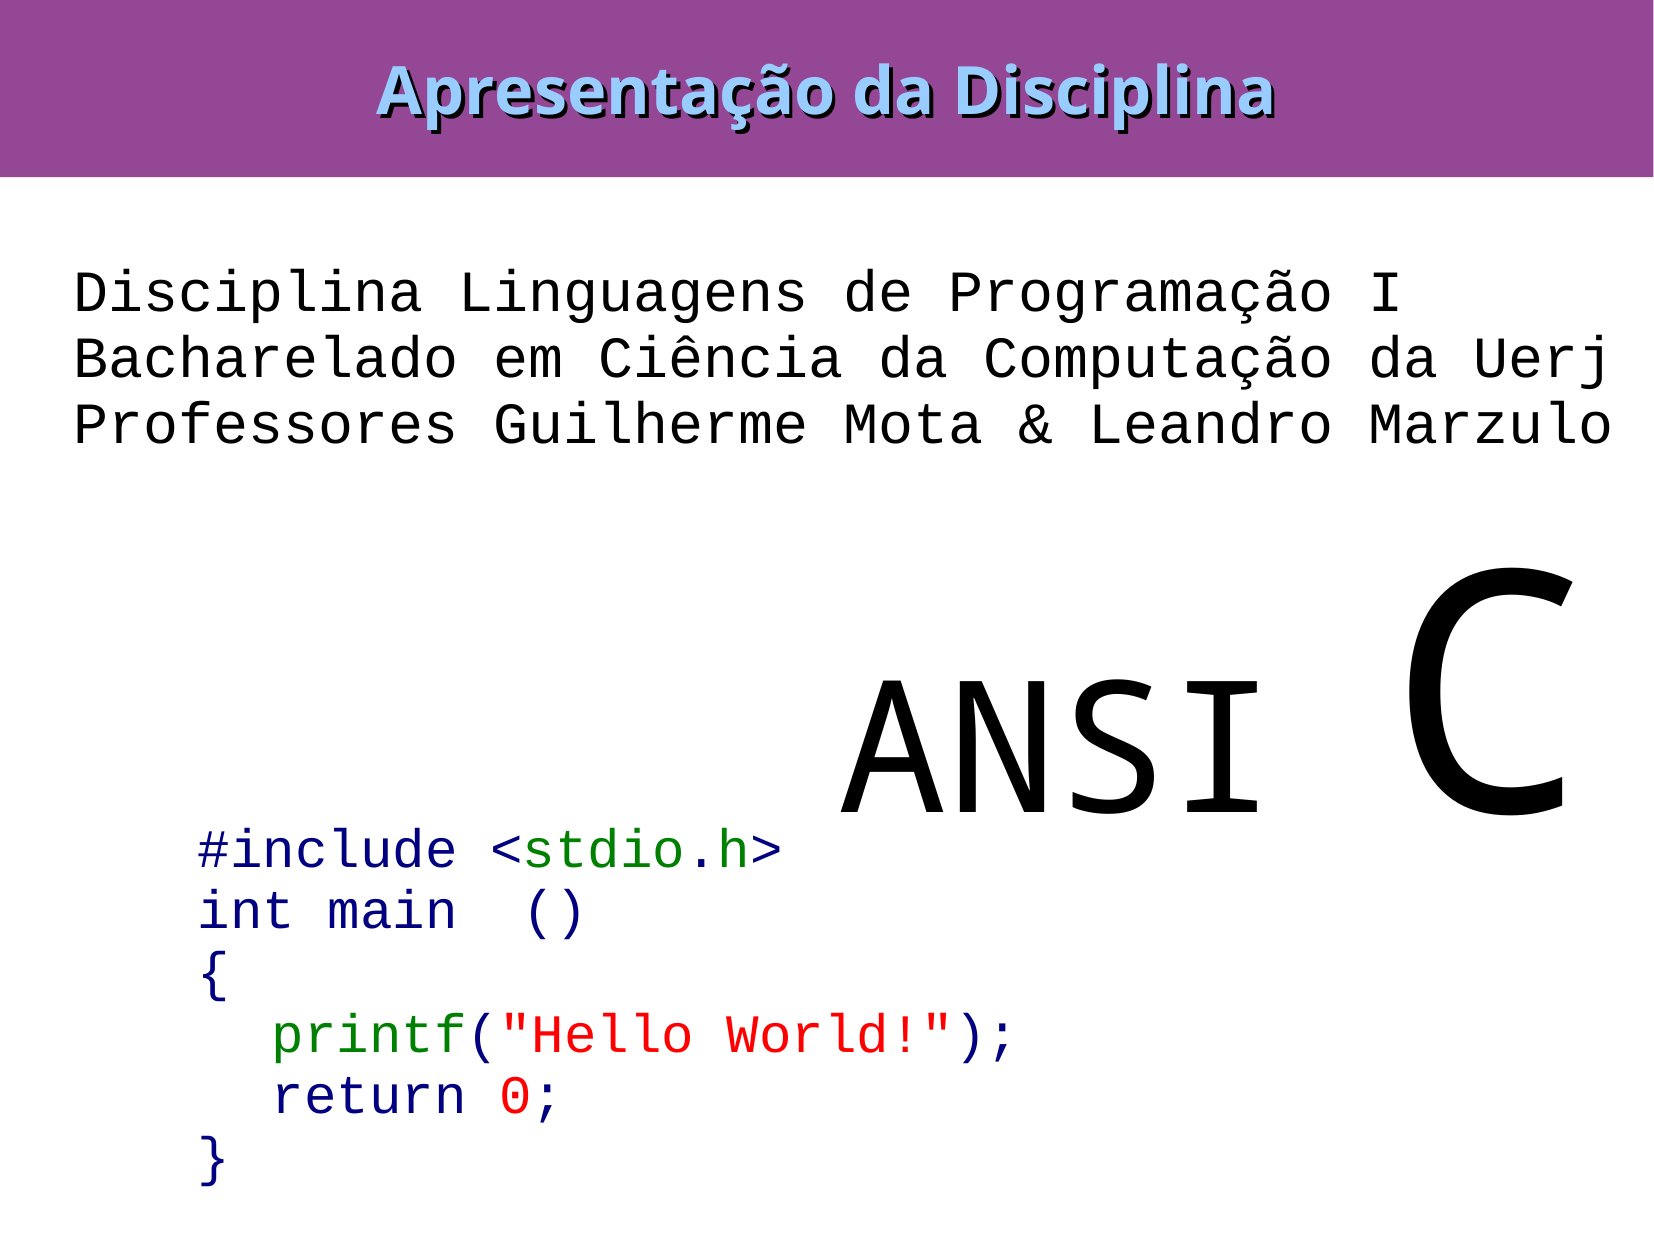

# Apresentação da Disciplina
Disciplina Linguagens de Programação I
Bacharelado em Ciência da Computação da Uerj
Professores Guilherme Mota & Leandro Marzulo
ANSI C
#include <stdio.h>
int main ()
{
	printf("Hello World!");
	return 0;
}